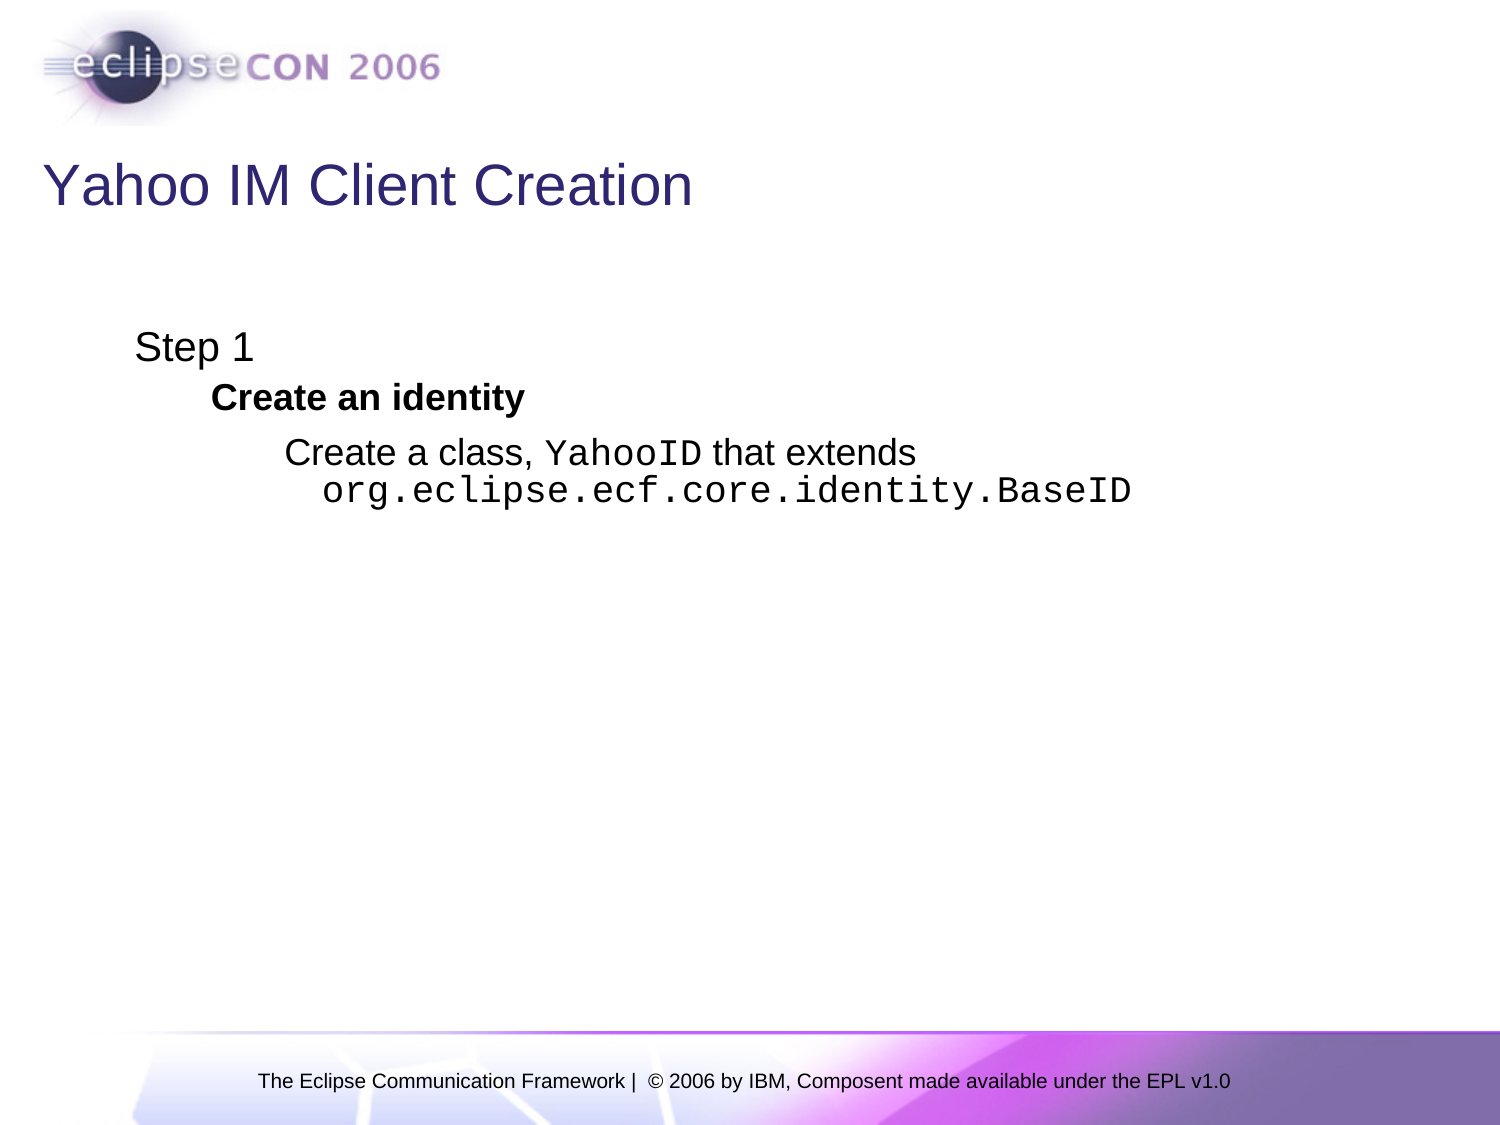

# Yahoo IM Client Creation
Step 1
Create an identity
Create a class, YahooID that extends org.eclipse.ecf.core.identity.BaseID